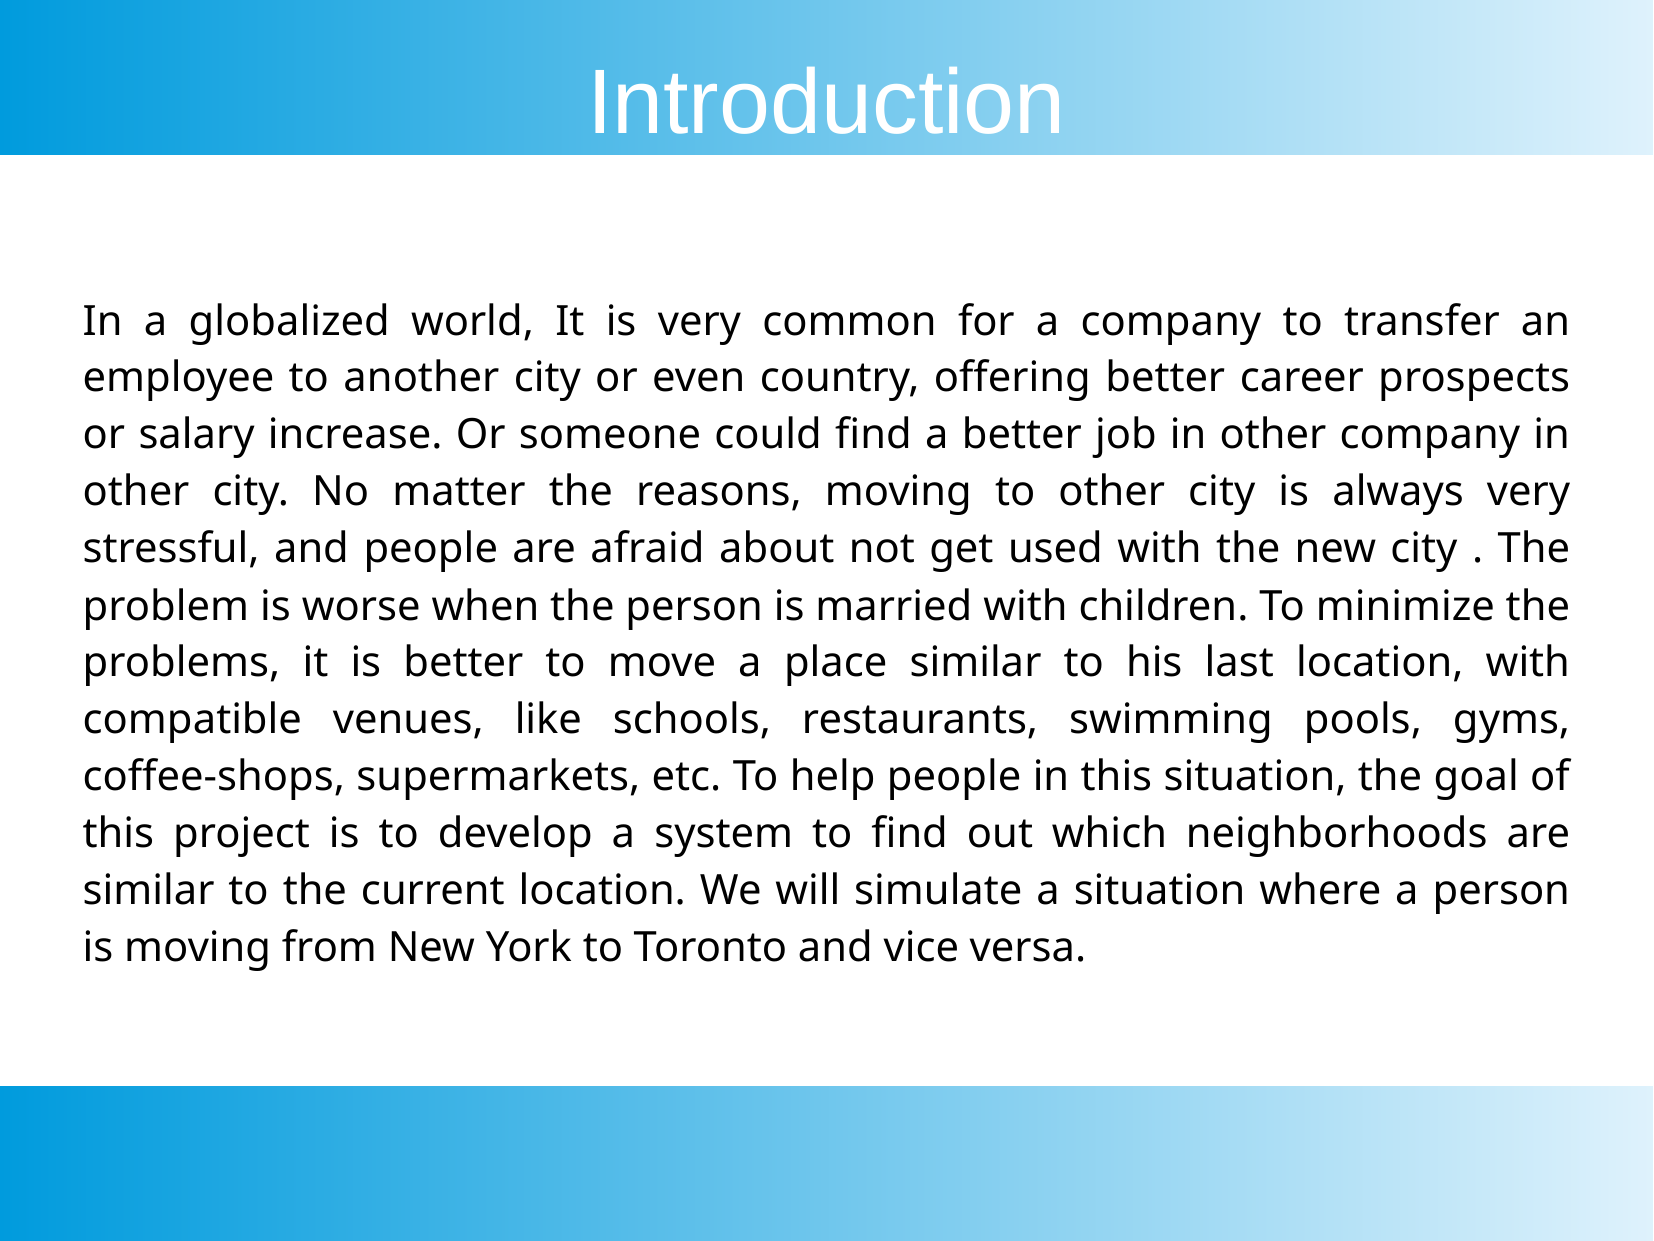

# Introduction
In a globalized world, It is very common for a company to transfer an employee to another city or even country, offering better career prospects or salary increase. Or someone could find a better job in other company in other city. No matter the reasons, moving to other city is always very stressful, and people are afraid about not get used with the new city . The problem is worse when the person is married with children. To minimize the problems, it is better to move a place similar to his last location, with compatible venues, like schools, restaurants, swimming pools, gyms, coffee-shops, supermarkets, etc. To help people in this situation, the goal of this project is to develop a system to find out which neighborhoods are similar to the current location. We will simulate a situation where a person is moving from New York to Toronto and vice versa.